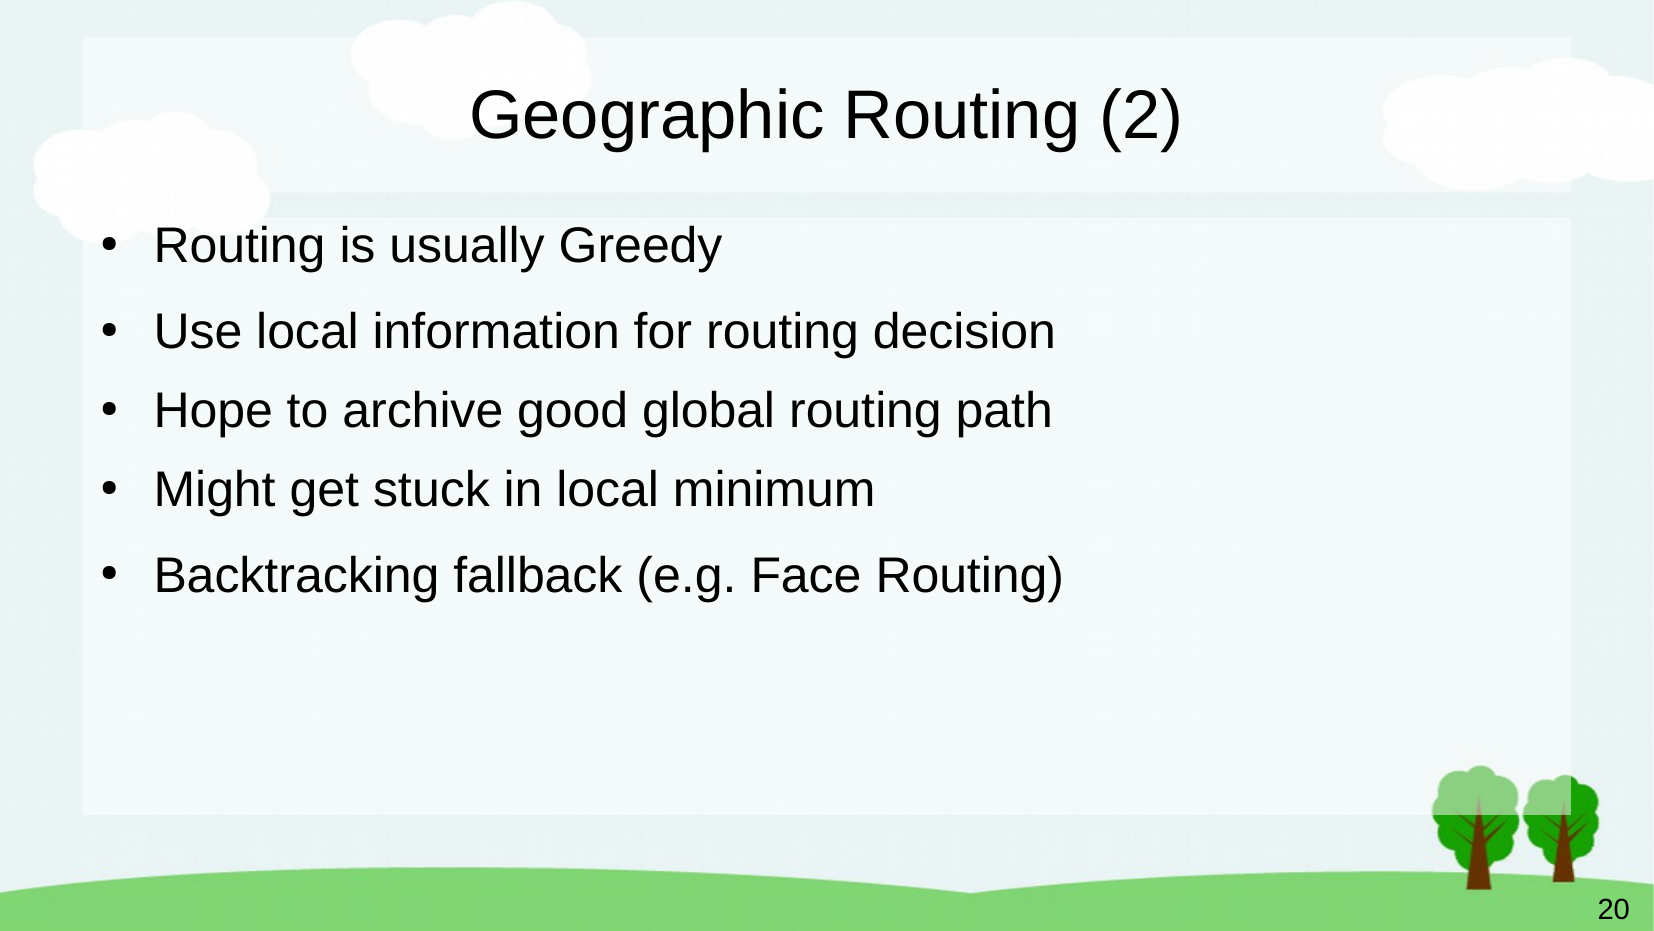

# Geographic Routing (2)
Routing is usually Greedy
Use local information for routing decision
Hope to archive good global routing path
Might get stuck in local minimum
Backtracking fallback (e.g. Face Routing)
20